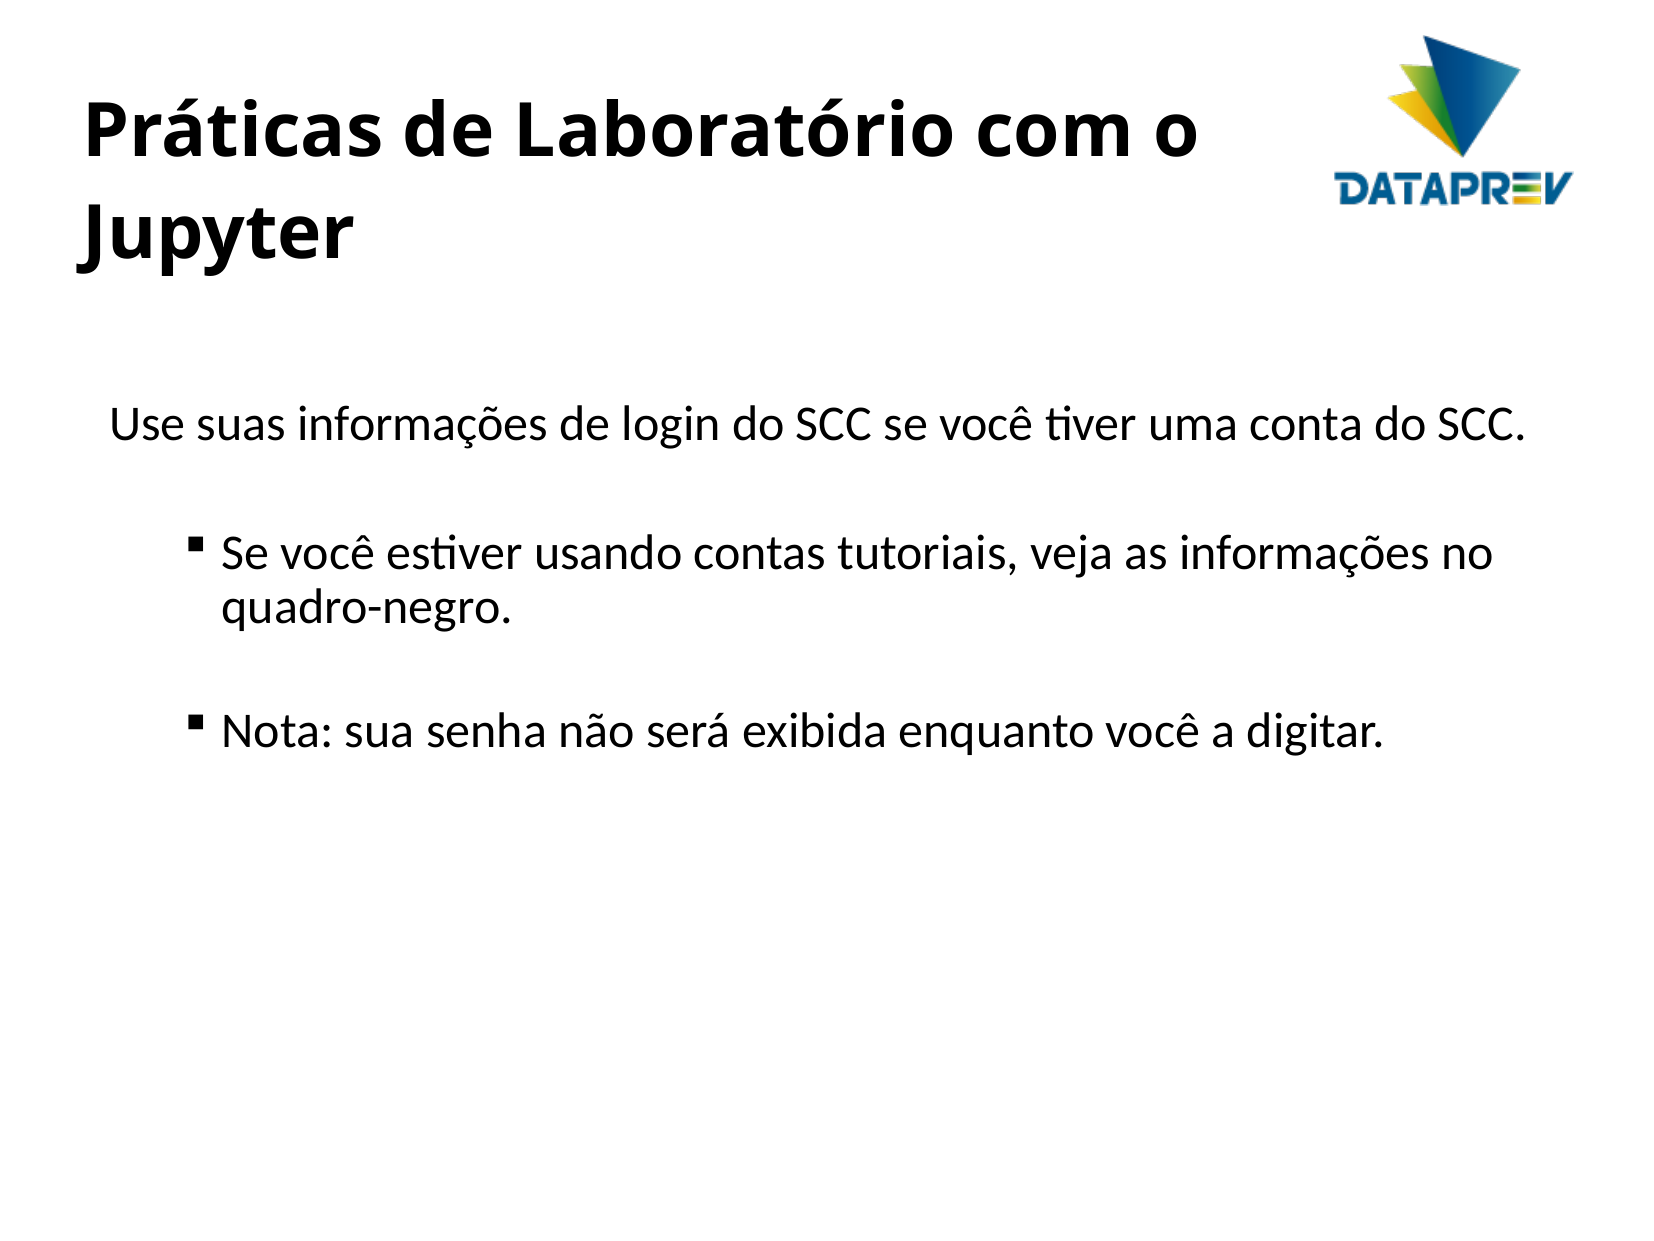

# Práticas de Laboratório com o Jupyter
Use suas informações de login do SCC se você tiver uma conta do SCC.
Se você estiver usando contas tutoriais, veja as informações no quadro-negro.
Nota: sua senha não será exibida enquanto você a digitar.